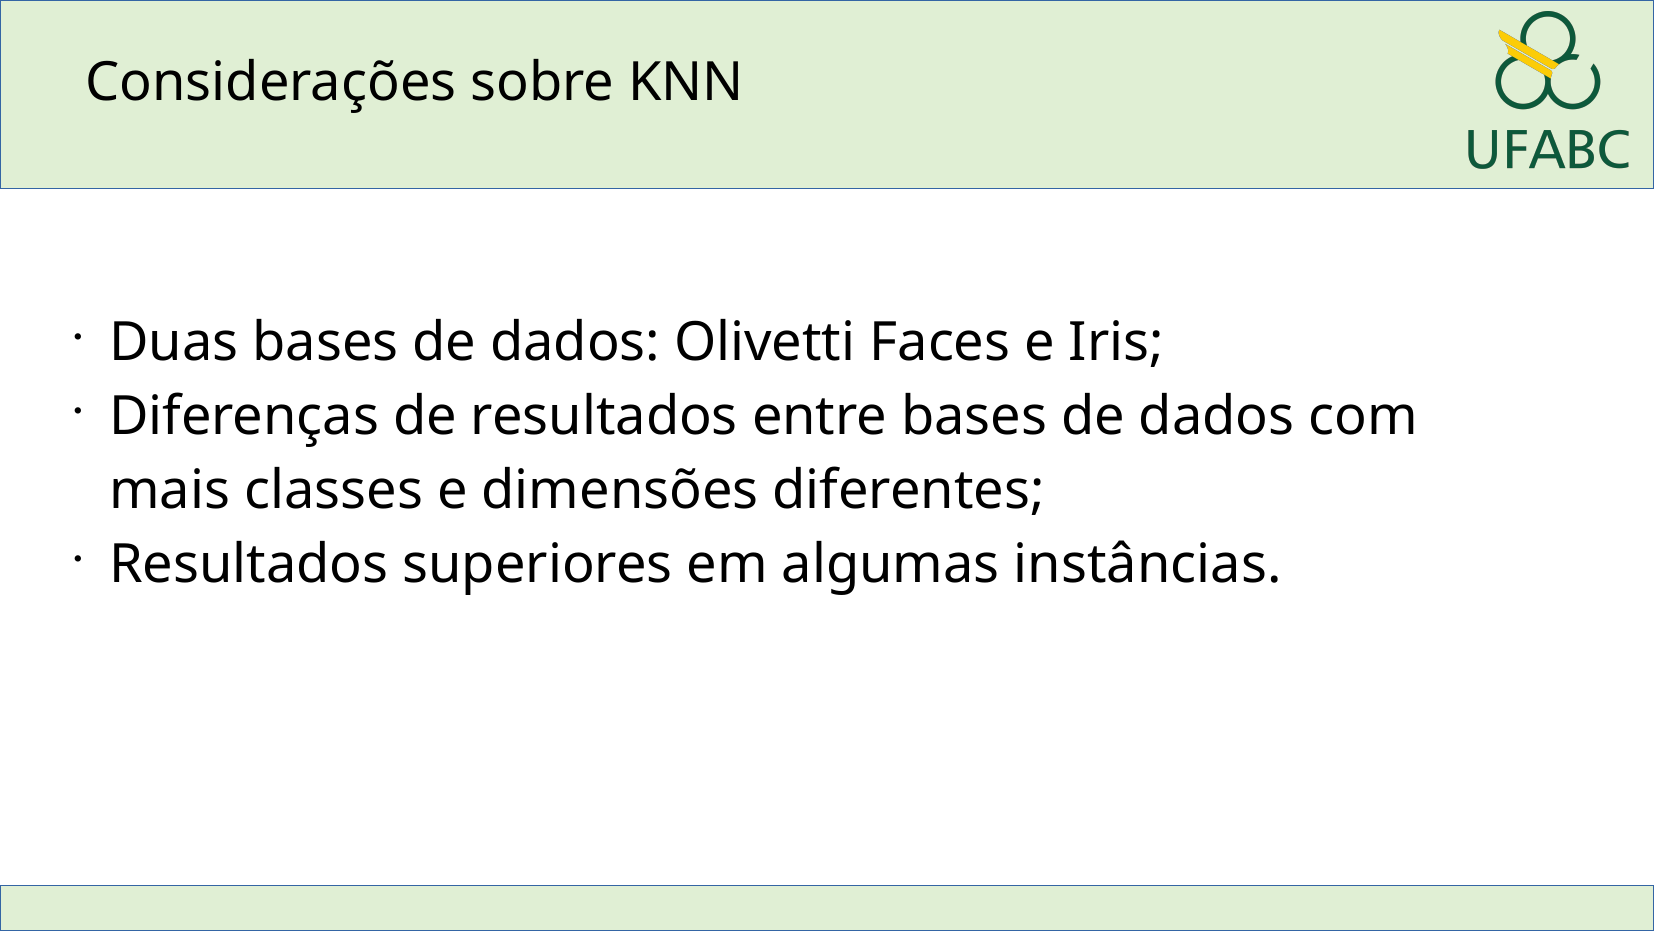

Considerações sobre KNN
Duas bases de dados: Olivetti Faces e Iris;
Diferenças de resultados entre bases de dados com mais classes e dimensões diferentes;
Resultados superiores em algumas instâncias.